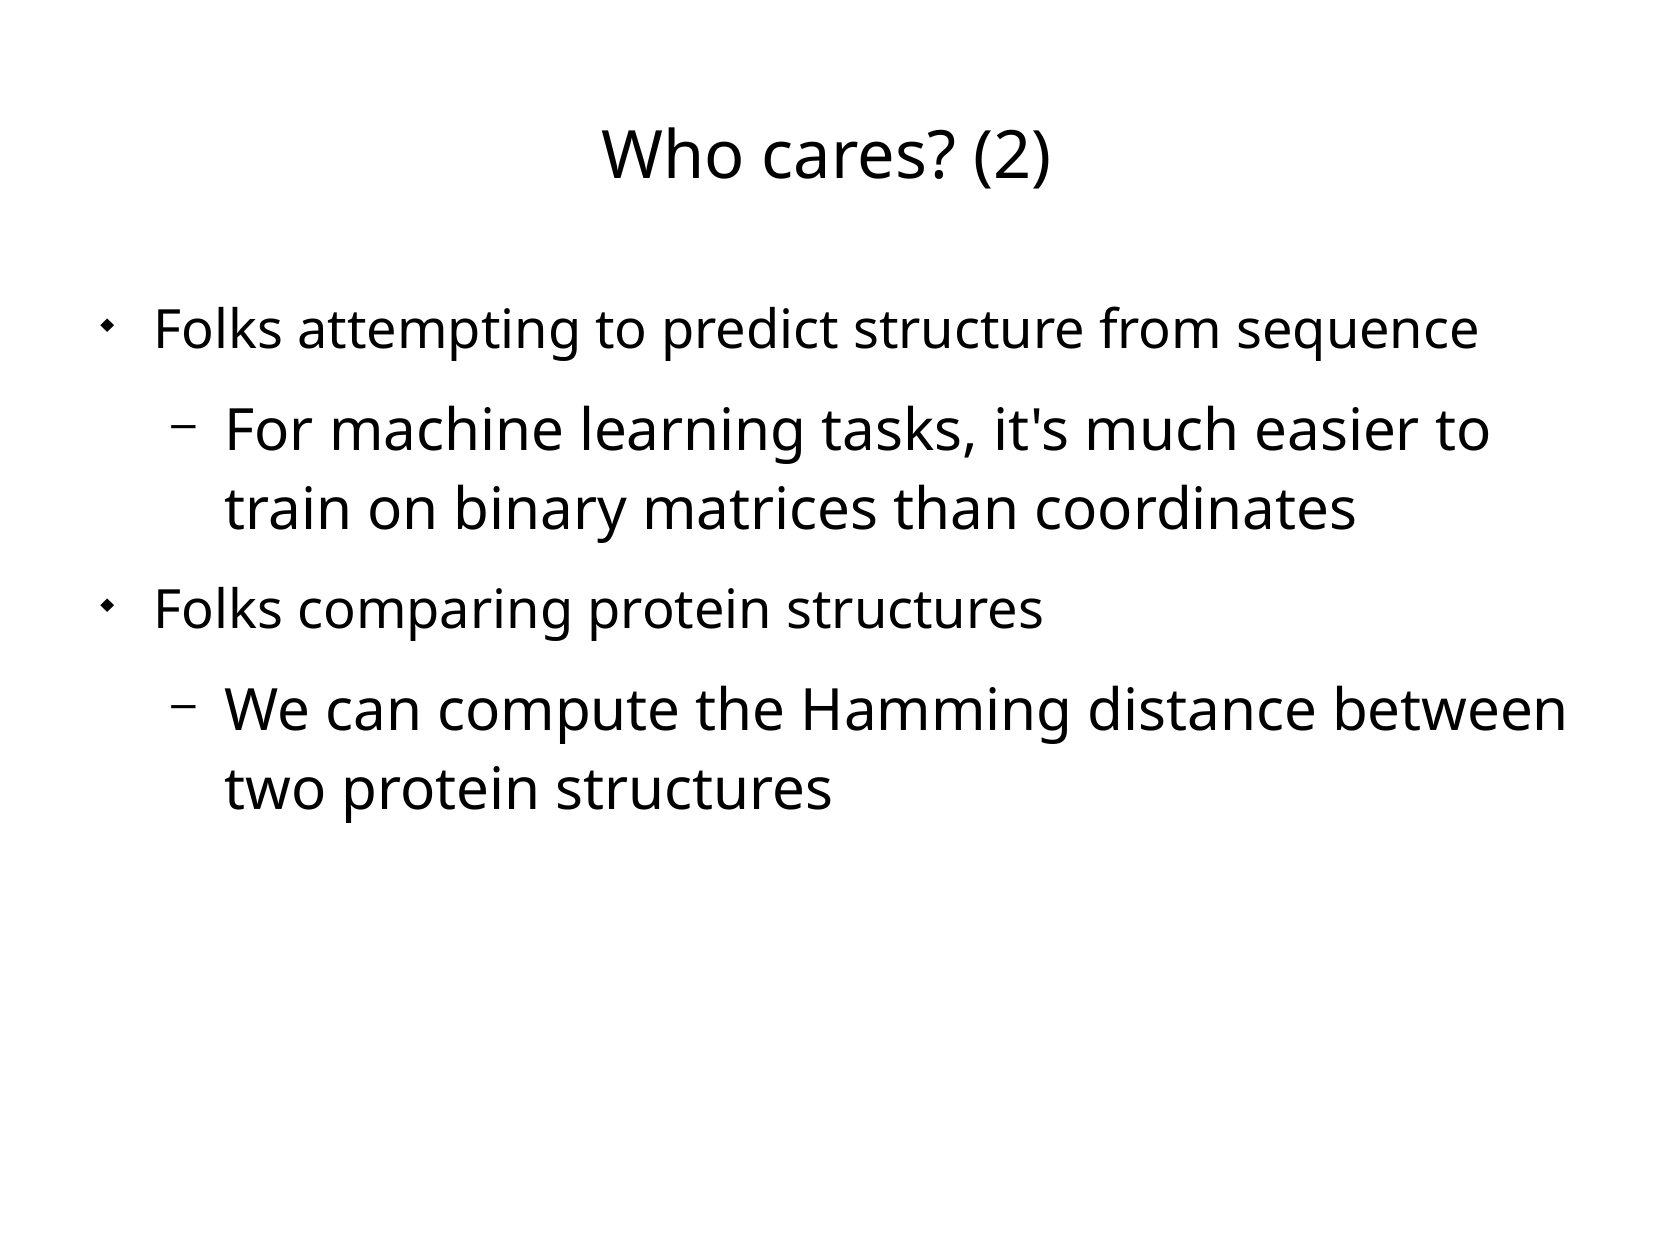

# Who cares? (2)
Folks attempting to predict structure from sequence
For machine learning tasks, it's much easier to train on binary matrices than coordinates
Folks comparing protein structures
We can compute the Hamming distance between two protein structures